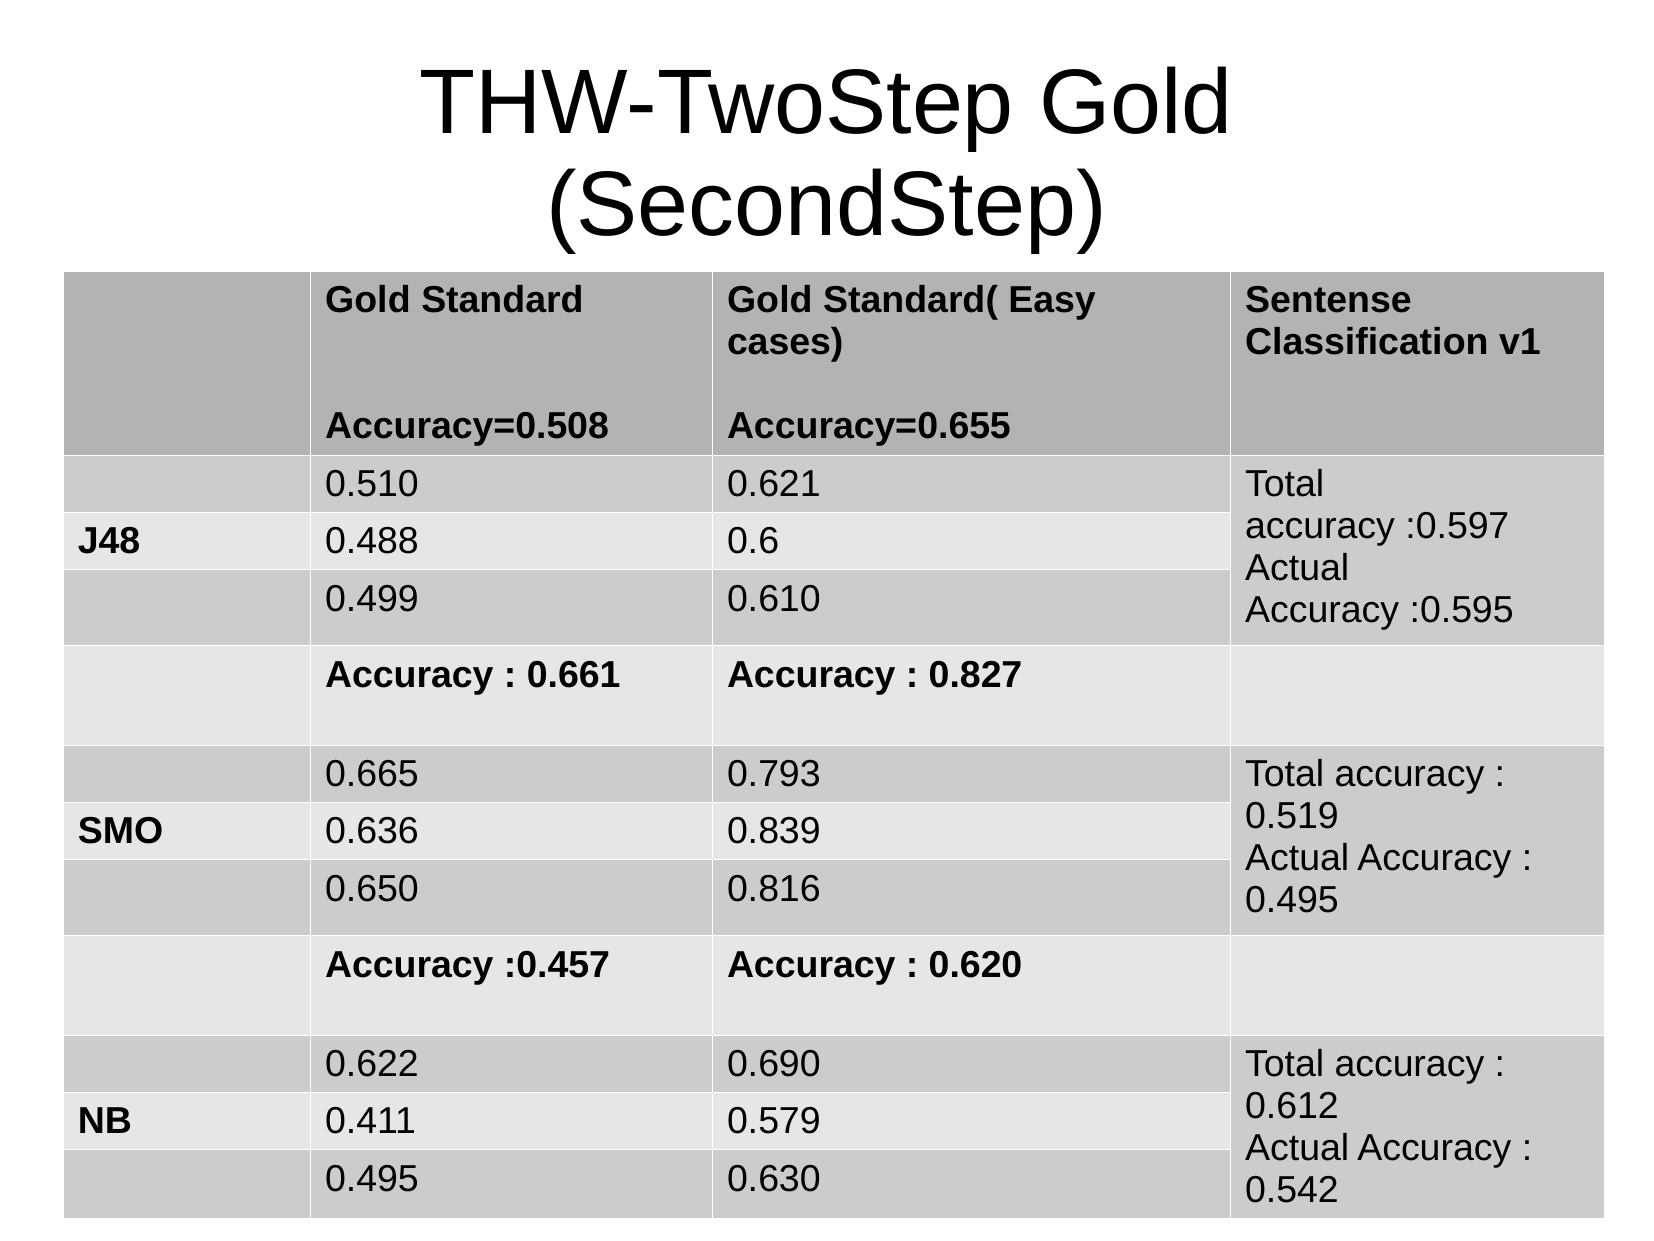

# THW-TwoStep Gold (SecondStep)
| | Gold Standard Accuracy=0.508 | Gold Standard( Easy cases) Accuracy=0.655 | Sentense Classification v1 |
| --- | --- | --- | --- |
| | 0.510 | 0.621 | Total accuracy :0.597 Actual Accuracy :0.595 |
| J48 | 0.488 | 0.6 | |
| | 0.499 | 0.610 | |
| | Accuracy : 0.661 | Accuracy : 0.827 | |
| | 0.665 | 0.793 | Total accuracy : 0.519 Actual Accuracy : 0.495 |
| SMO | 0.636 | 0.839 | |
| | 0.650 | 0.816 | |
| | Accuracy :0.457 | Accuracy : 0.620 | |
| | 0.622 | 0.690 | Total accuracy : 0.612 Actual Accuracy : 0.542 |
| NB | 0.411 | 0.579 | |
| | 0.495 | 0.630 | |